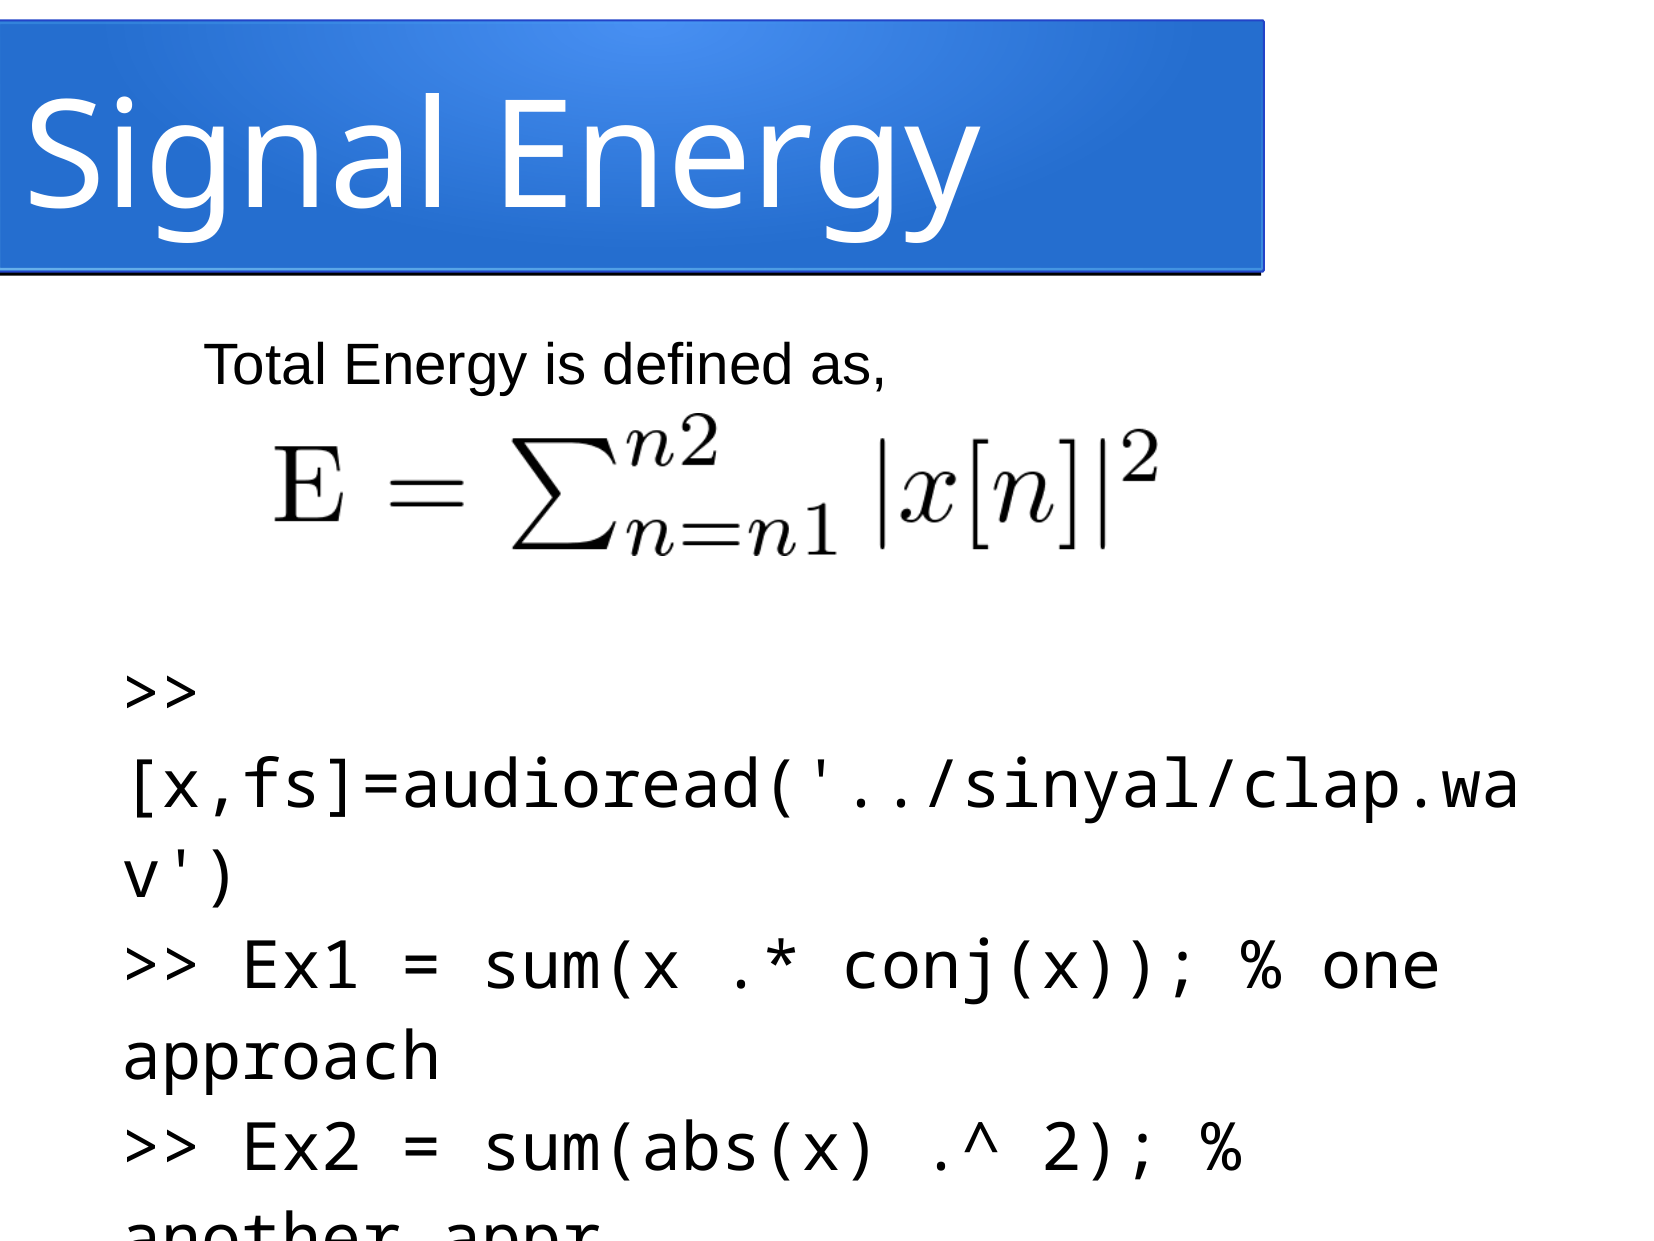

# Signal Energy
Total Energy is defined as,
>> [x,fs]=audioread('../sinyal/clap.wav')
>> Ex1 = sum(x .* conj(x)); % one approach
>> Ex2 = sum(abs(x) .^ 2); % another appr